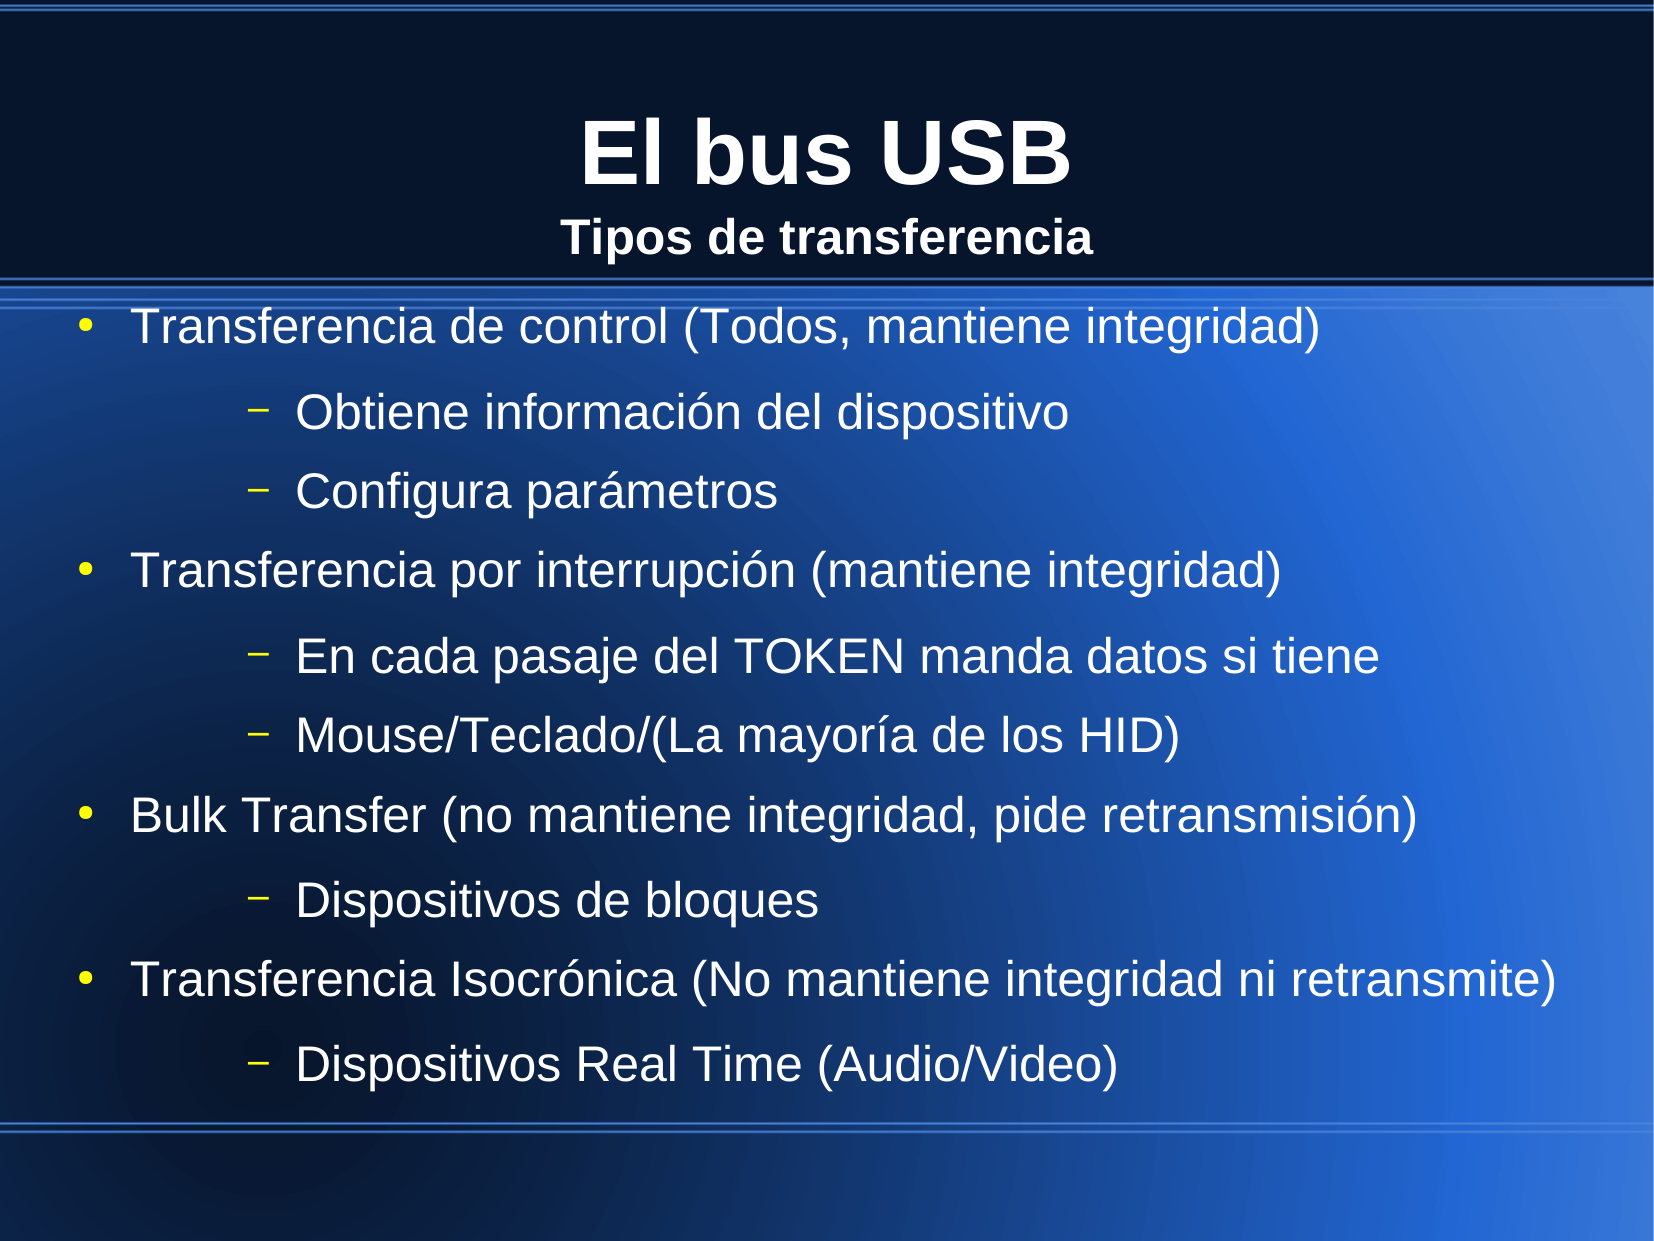

# El bus USB
Tipos de transferencia
Transferencia de control (Todos, mantiene integridad)
Obtiene información del dispositivo
Configura parámetros
Transferencia por interrupción (mantiene integridad)
En cada pasaje del TOKEN manda datos si tiene
Mouse/Teclado/(La mayoría de los HID)
Bulk Transfer (no mantiene integridad, pide retransmisión)
Dispositivos de bloques
Transferencia Isocrónica (No mantiene integridad ni retransmite)
Dispositivos Real Time (Audio/Video)